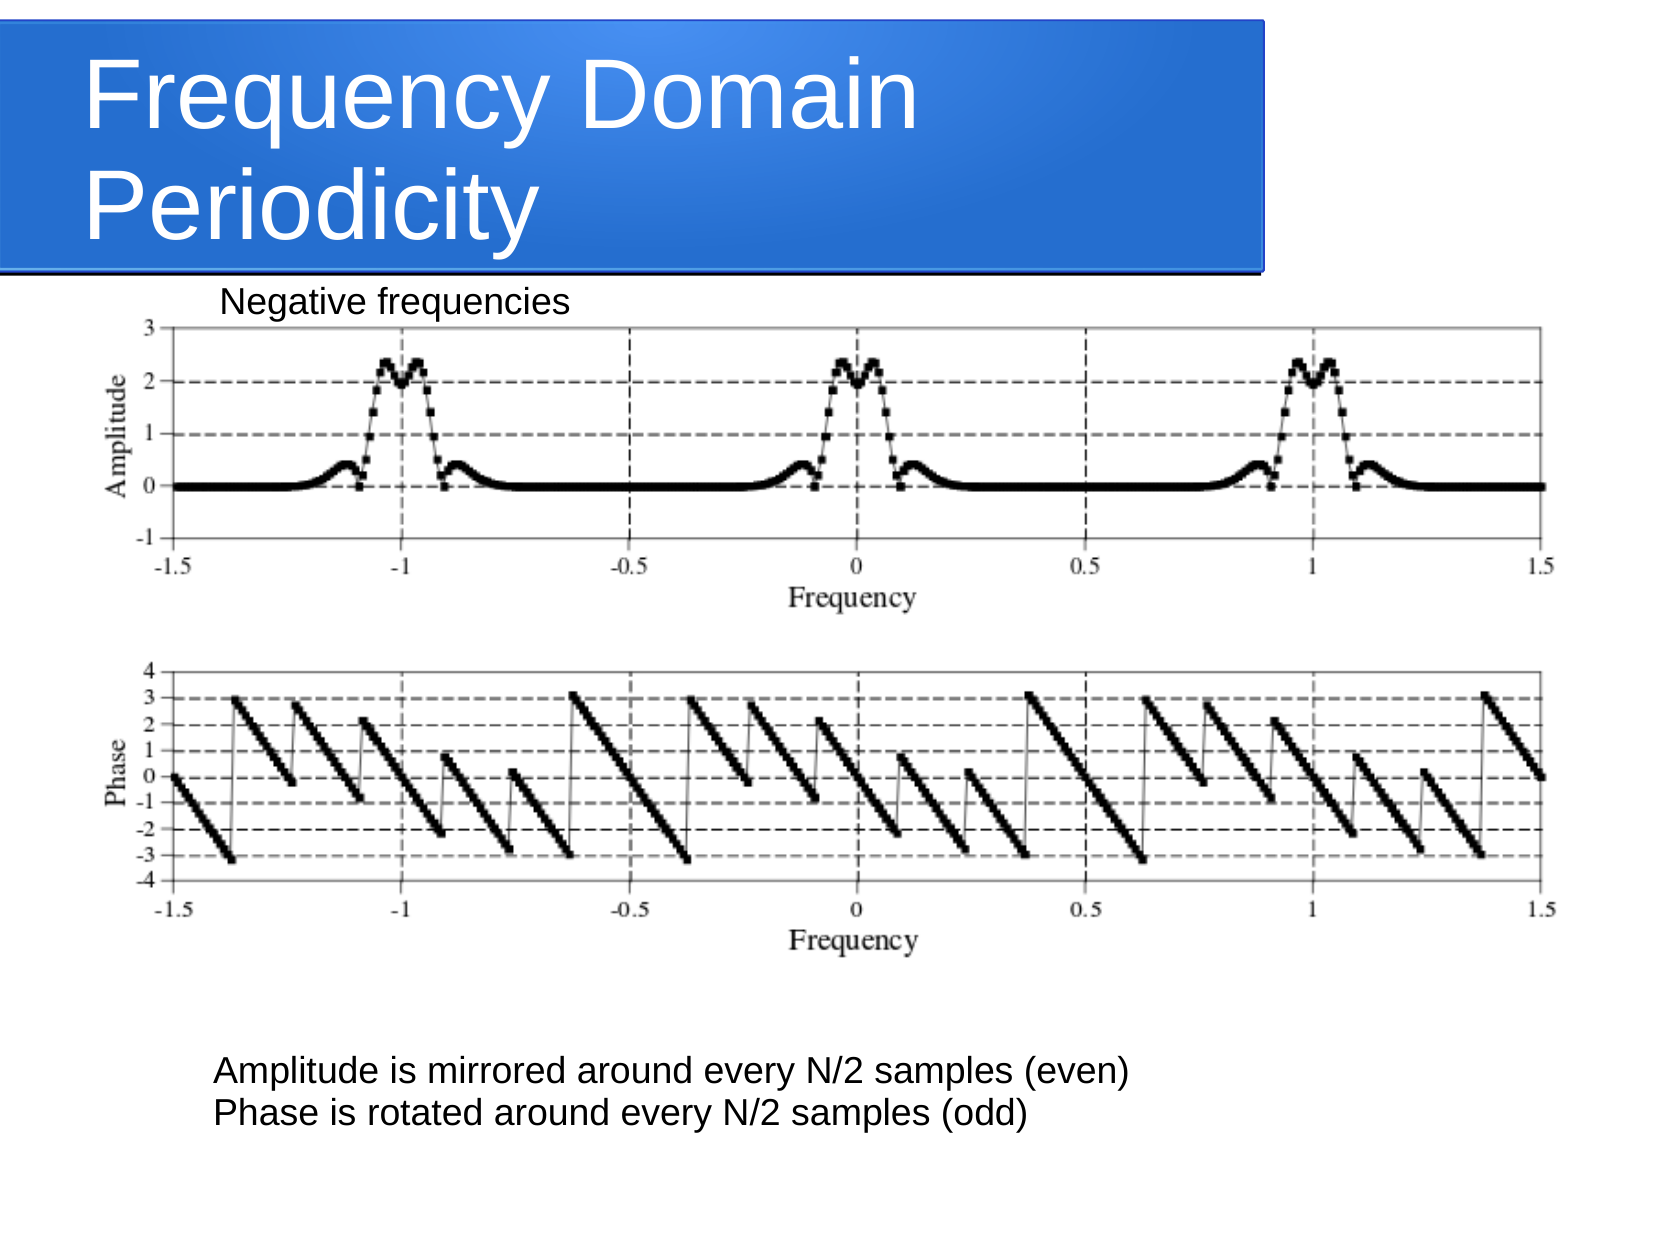

# Frequency Domain Periodicity
Negative frequencies
Amplitude is mirrored around every N/2 samples (even)
Phase is rotated around every N/2 samples (odd)